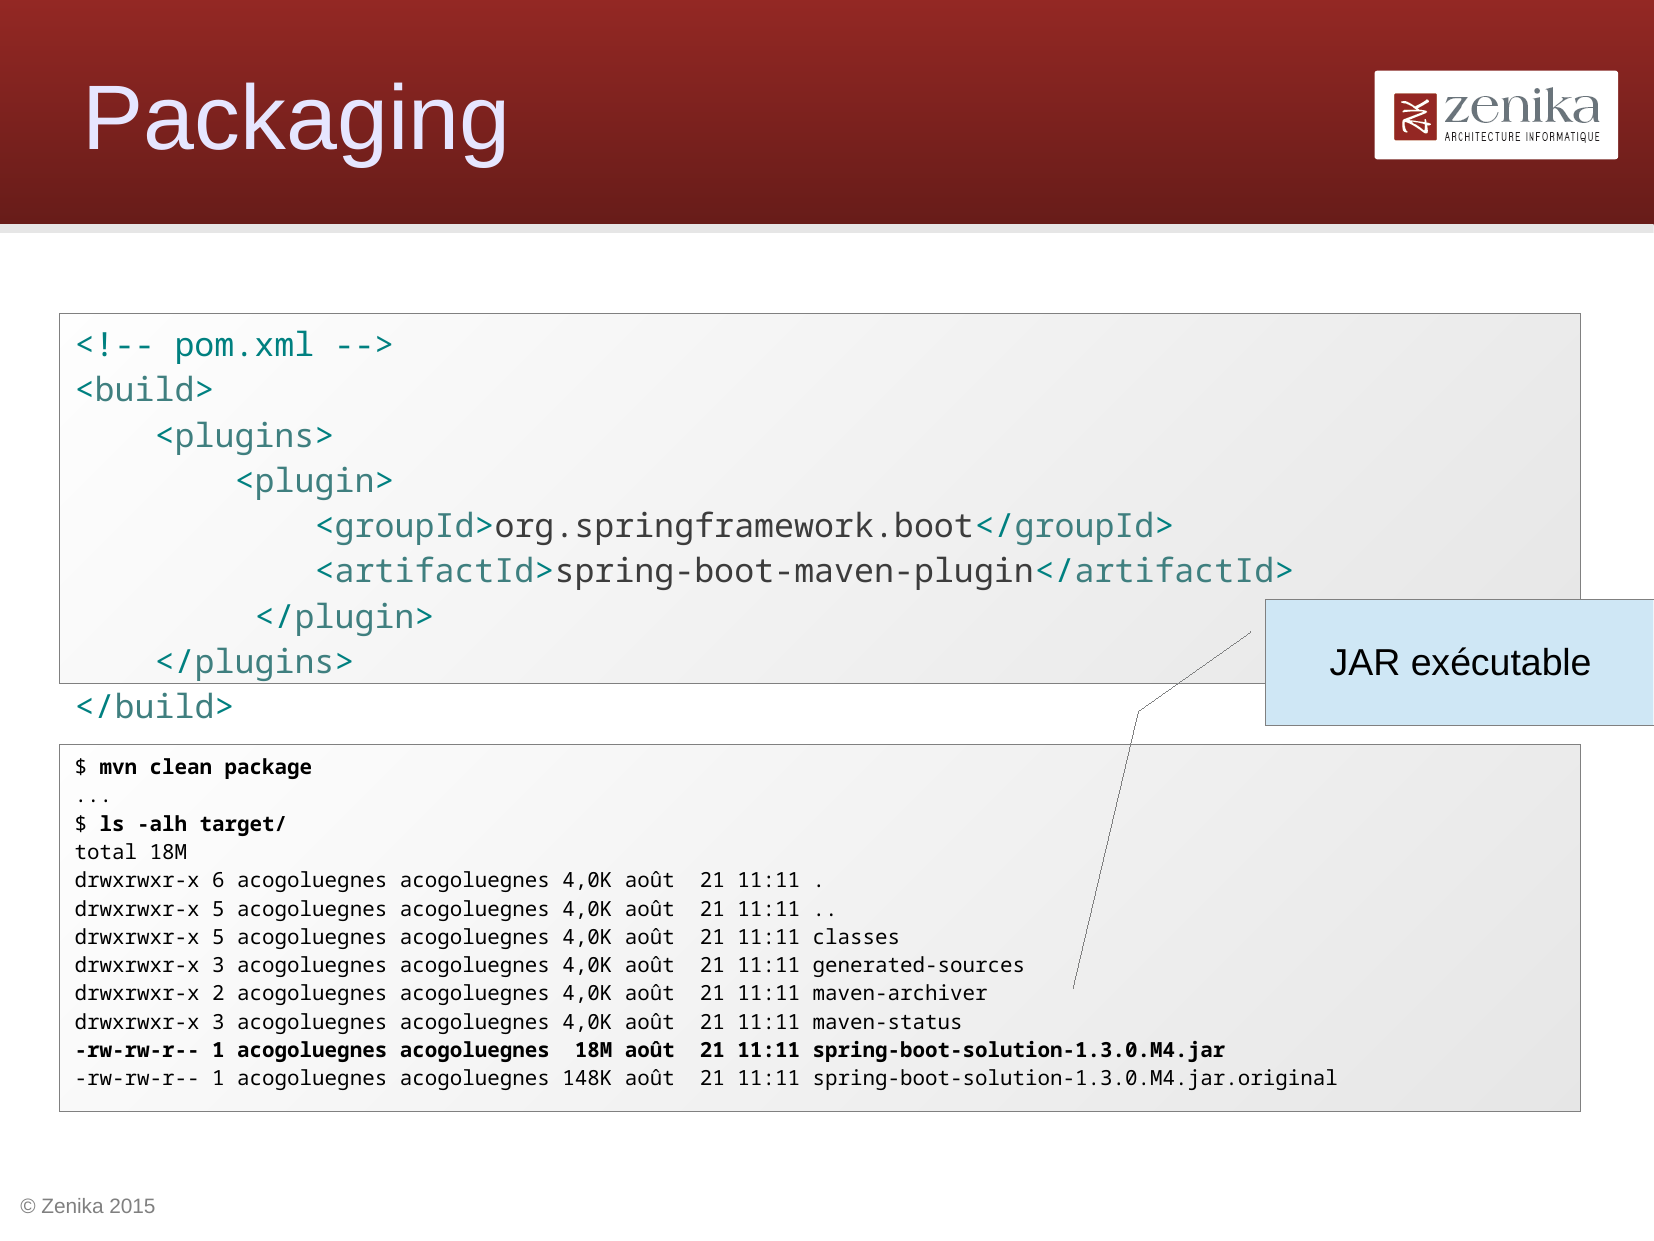

# Packaging
<!-- pom.xml -->
<build>
 <plugins>
 <plugin>
 <groupId>org.springframework.boot</groupId>
 <artifactId>spring-boot-maven-plugin</artifactId>
 </plugin>
 </plugins>
</build>
JAR exécutable
$ mvn clean package
...
$ ls -alh target/
total 18M
drwxrwxr-x 6 acogoluegnes acogoluegnes 4,0K août 21 11:11 .
drwxrwxr-x 5 acogoluegnes acogoluegnes 4,0K août 21 11:11 ..
drwxrwxr-x 5 acogoluegnes acogoluegnes 4,0K août 21 11:11 classes
drwxrwxr-x 3 acogoluegnes acogoluegnes 4,0K août 21 11:11 generated-sources
drwxrwxr-x 2 acogoluegnes acogoluegnes 4,0K août 21 11:11 maven-archiver
drwxrwxr-x 3 acogoluegnes acogoluegnes 4,0K août 21 11:11 maven-status
-rw-rw-r-- 1 acogoluegnes acogoluegnes 18M août 21 11:11 spring-boot-solution-1.3.0.M4.jar
-rw-rw-r-- 1 acogoluegnes acogoluegnes 148K août 21 11:11 spring-boot-solution-1.3.0.M4.jar.original